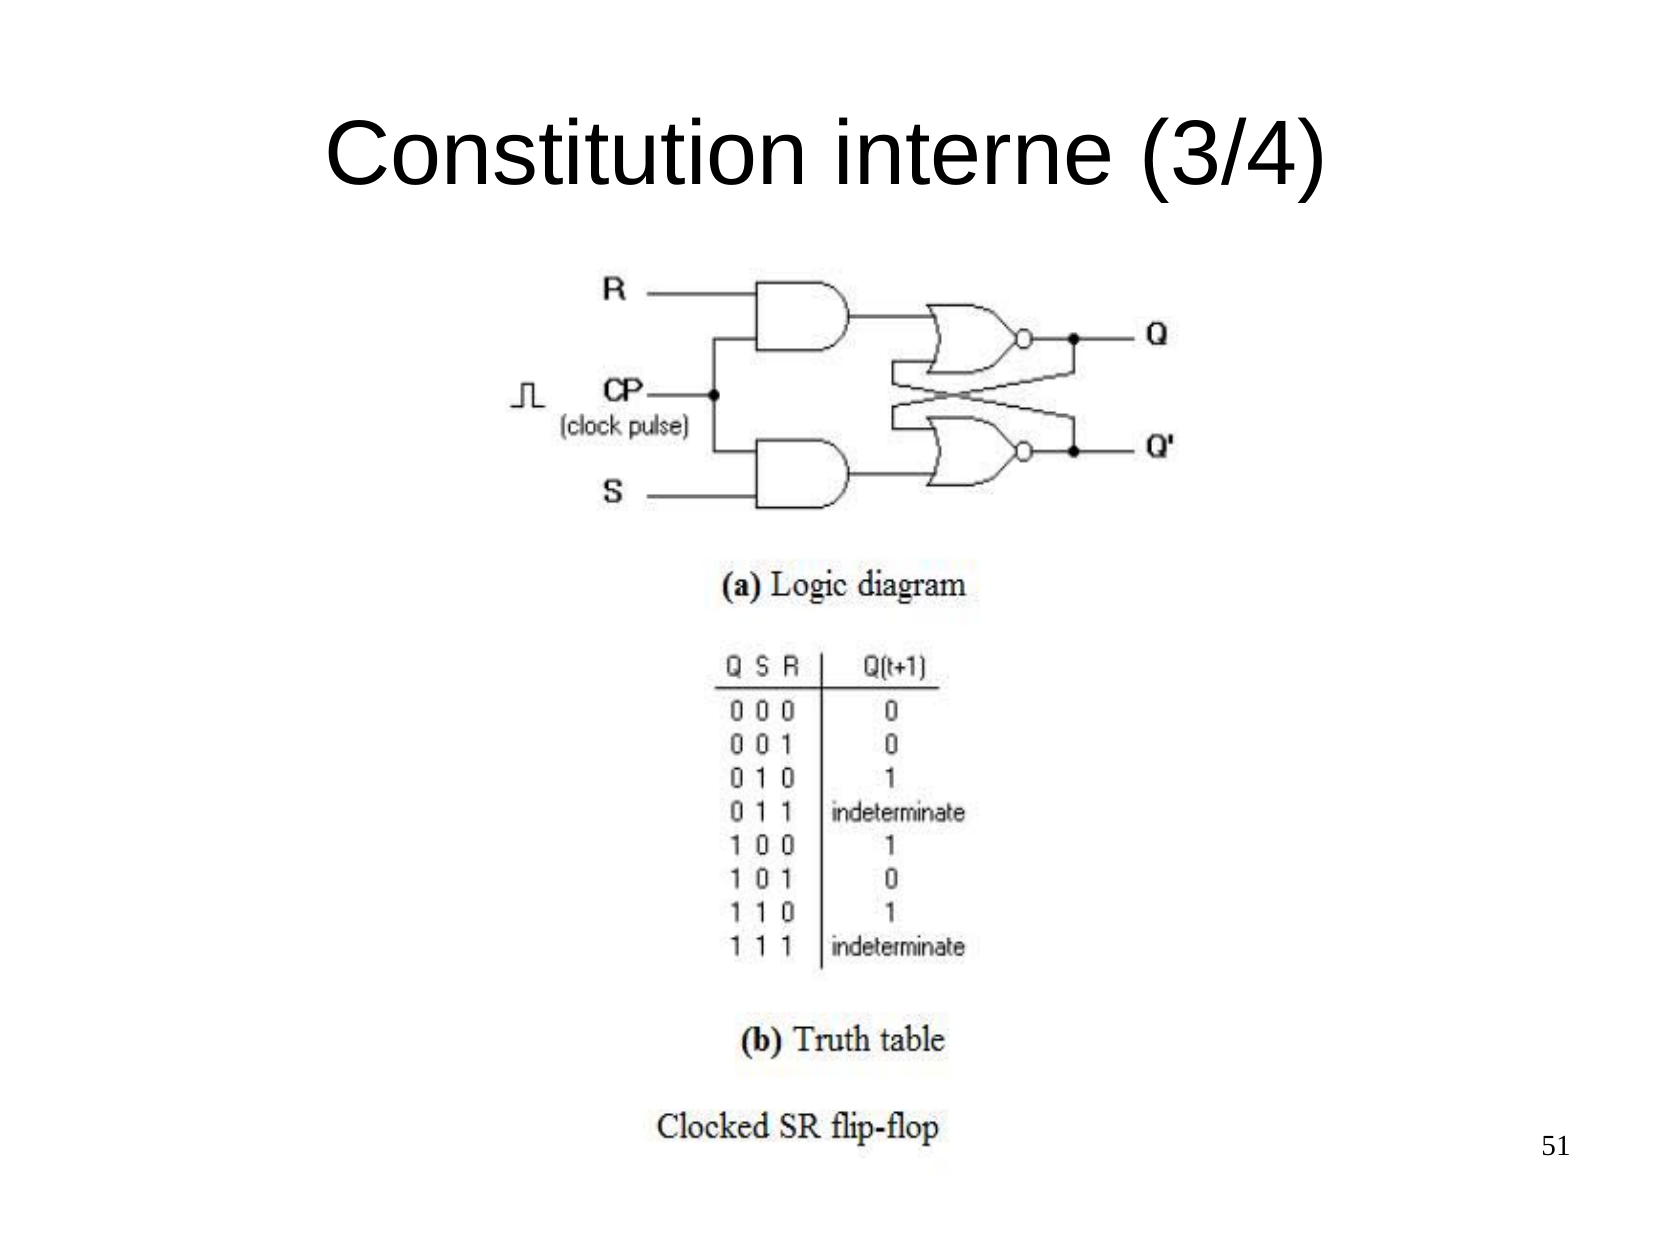

# Constitution interne (3/4)
UV 1.5
51